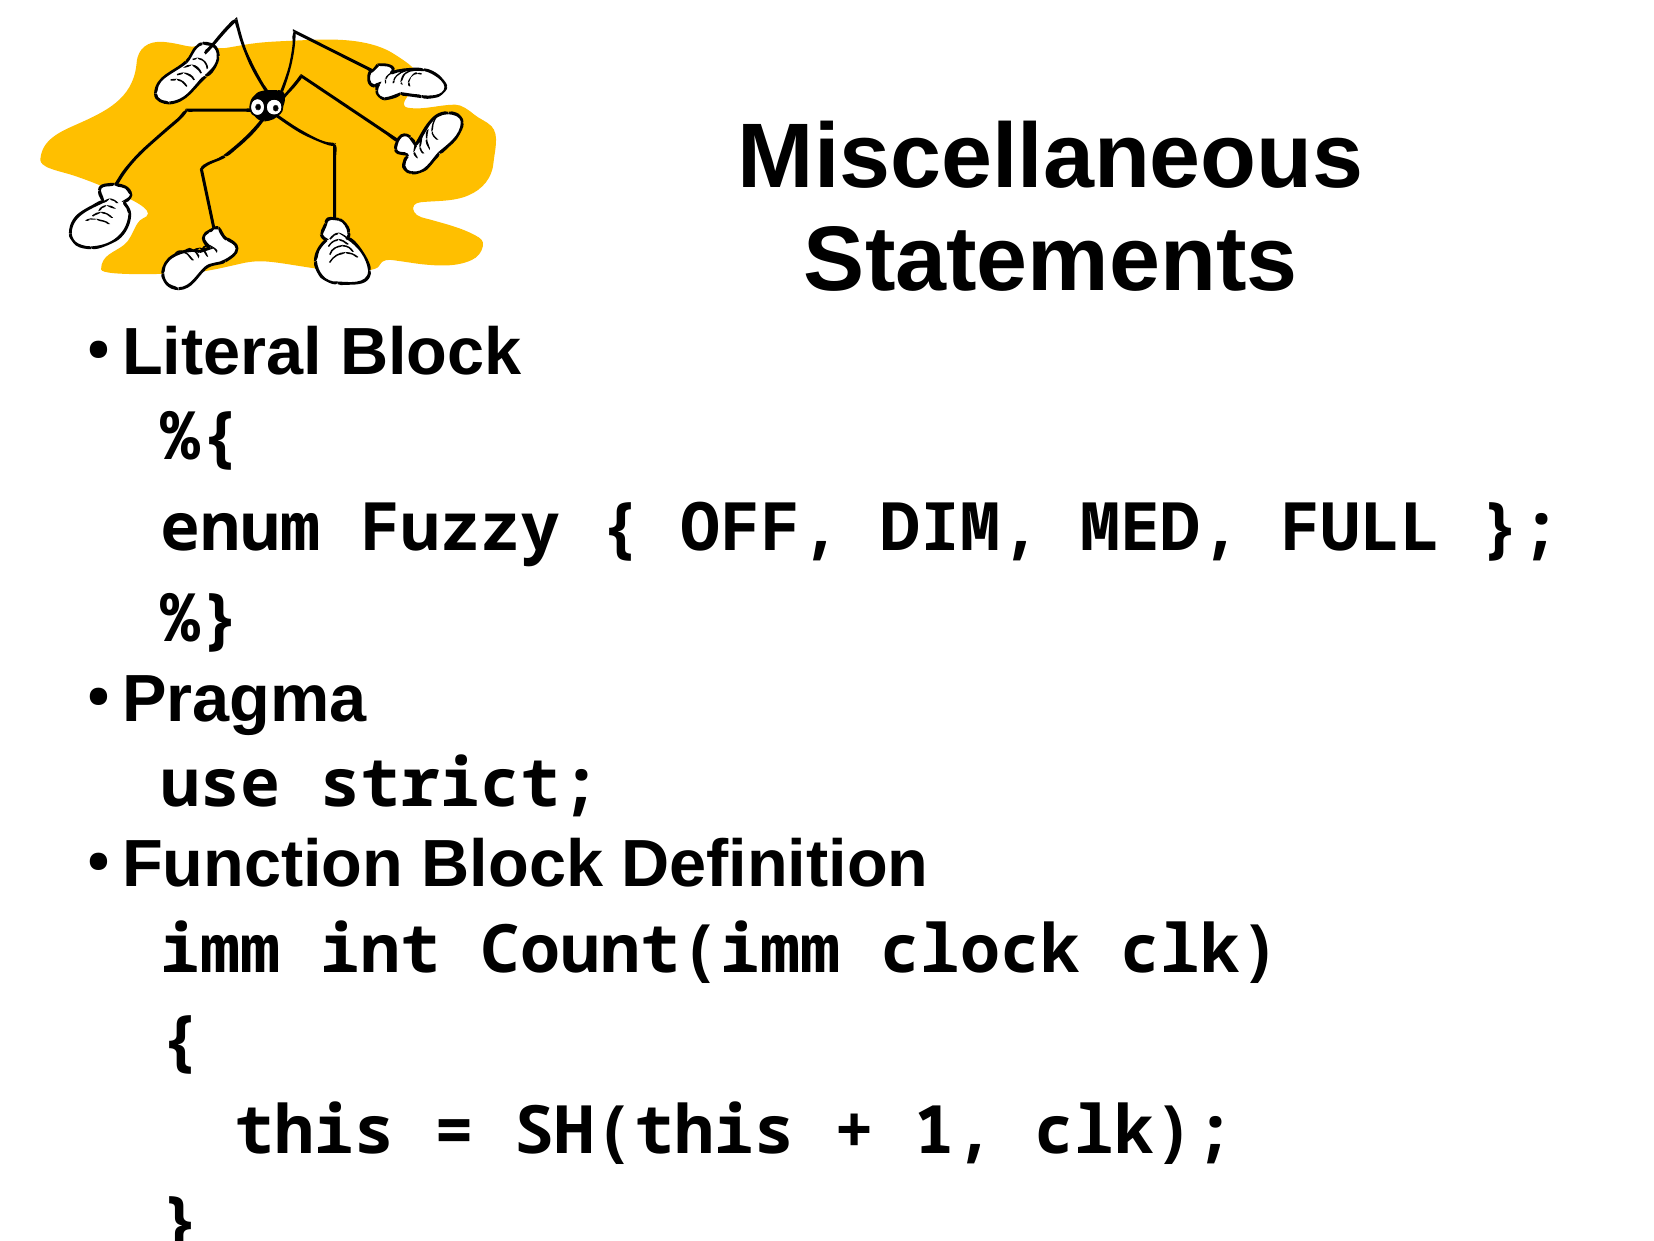

# Miscellaneous Statements
Literal Block
	%{
	enum Fuzzy { OFF, DIM, MED, FULL };
	%}
Pragma
	use strict;
Function Block Definition
	imm int Count(imm clock clk)
	{
		this = SH(this + 1, clk);
	}